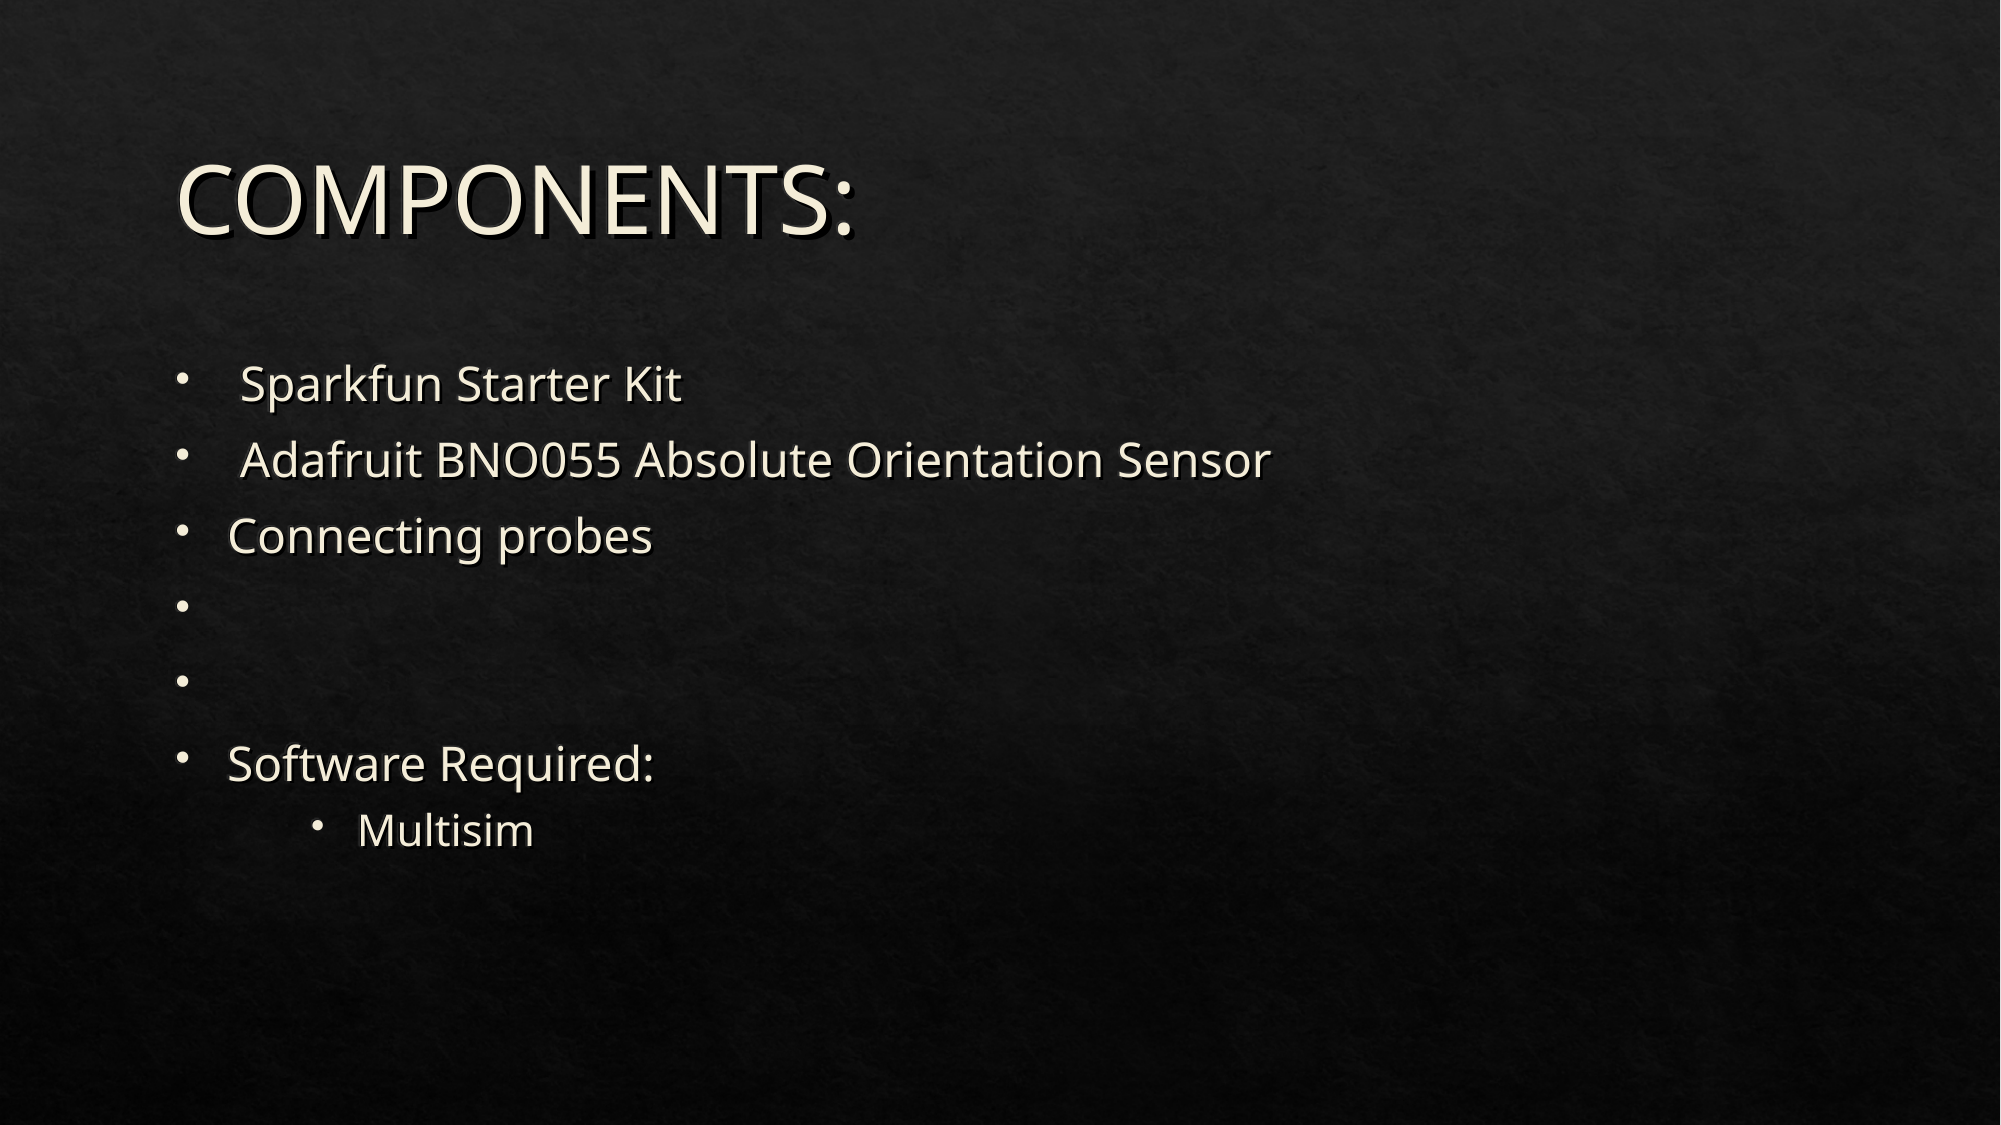

# COMPONENTS:
 Sparkfun Starter Kit
 Adafruit BNO055 Absolute Orientation Sensor
Connecting probes
Software Required:
Multisim